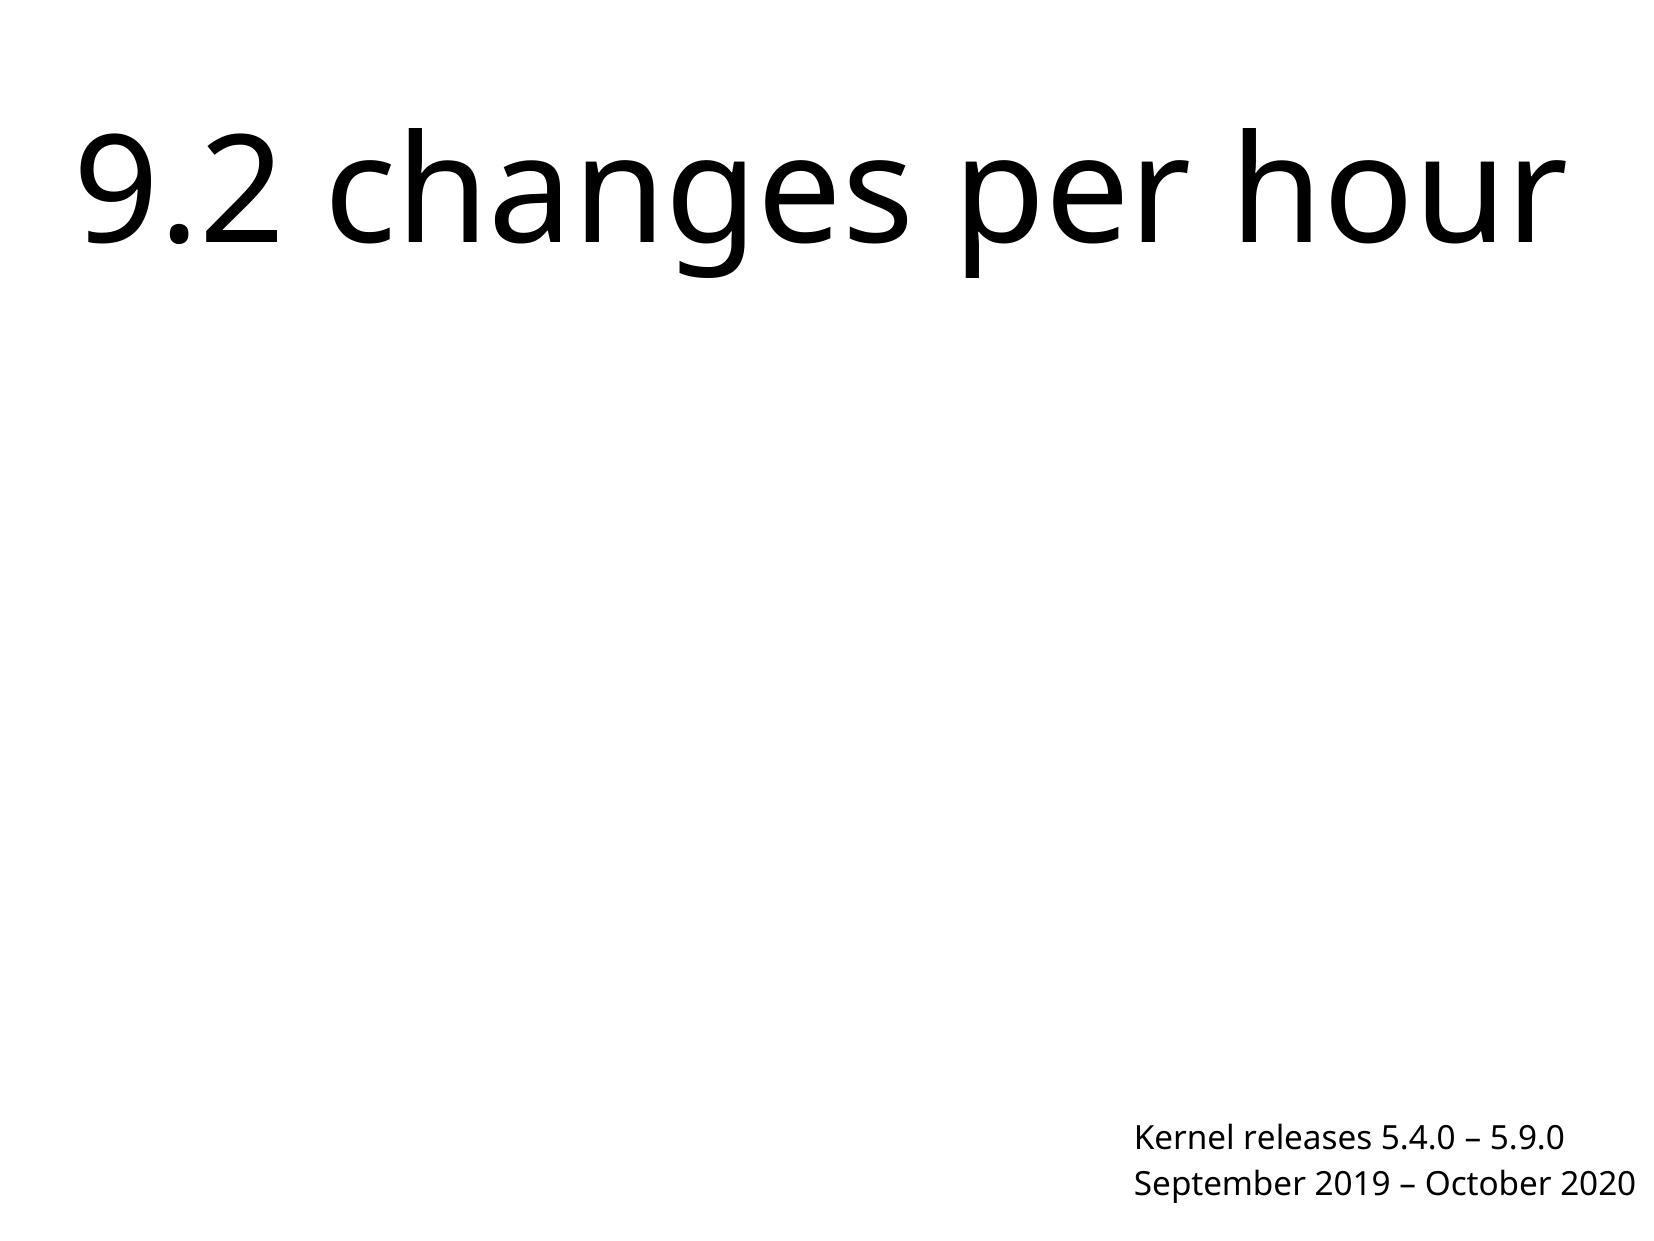

9.2 changes per hour
Kernel releases 5.4.0 – 5.9.0
September 2019 – October 2020
2.6.20 to 2.6.24-rc8